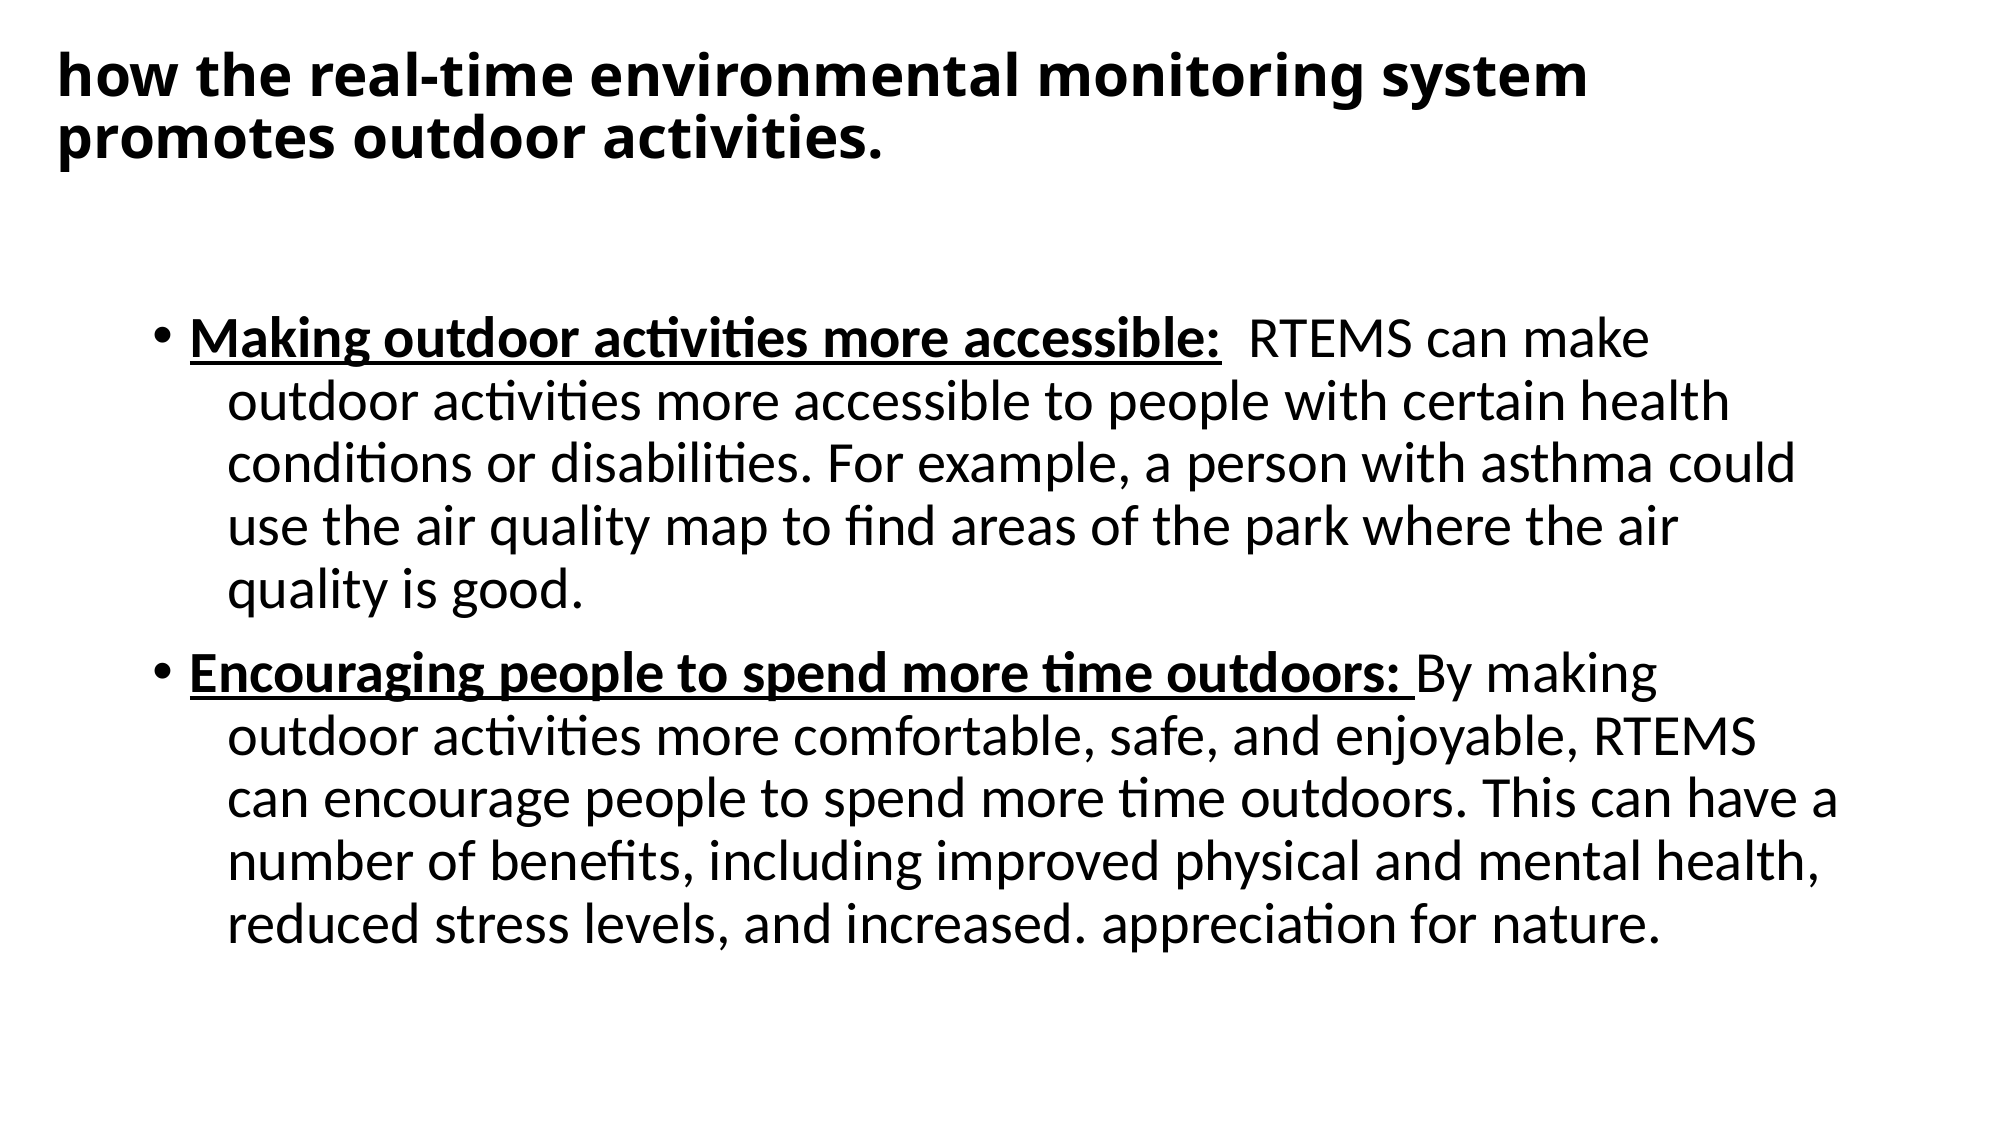

# how the real-time environmental monitoring system promotes outdoor activities.
Making outdoor activities more accessible: RTEMS can make outdoor activities more accessible to people with certain health conditions or disabilities. For example, a person with asthma could use the air quality map to find areas of the park where the air quality is good.
Encouraging people to spend more time outdoors: By making outdoor activities more comfortable, safe, and enjoyable, RTEMS can encourage people to spend more time outdoors. This can have a number of benefits, including improved physical and mental health, reduced stress levels, and increased. appreciation for nature.